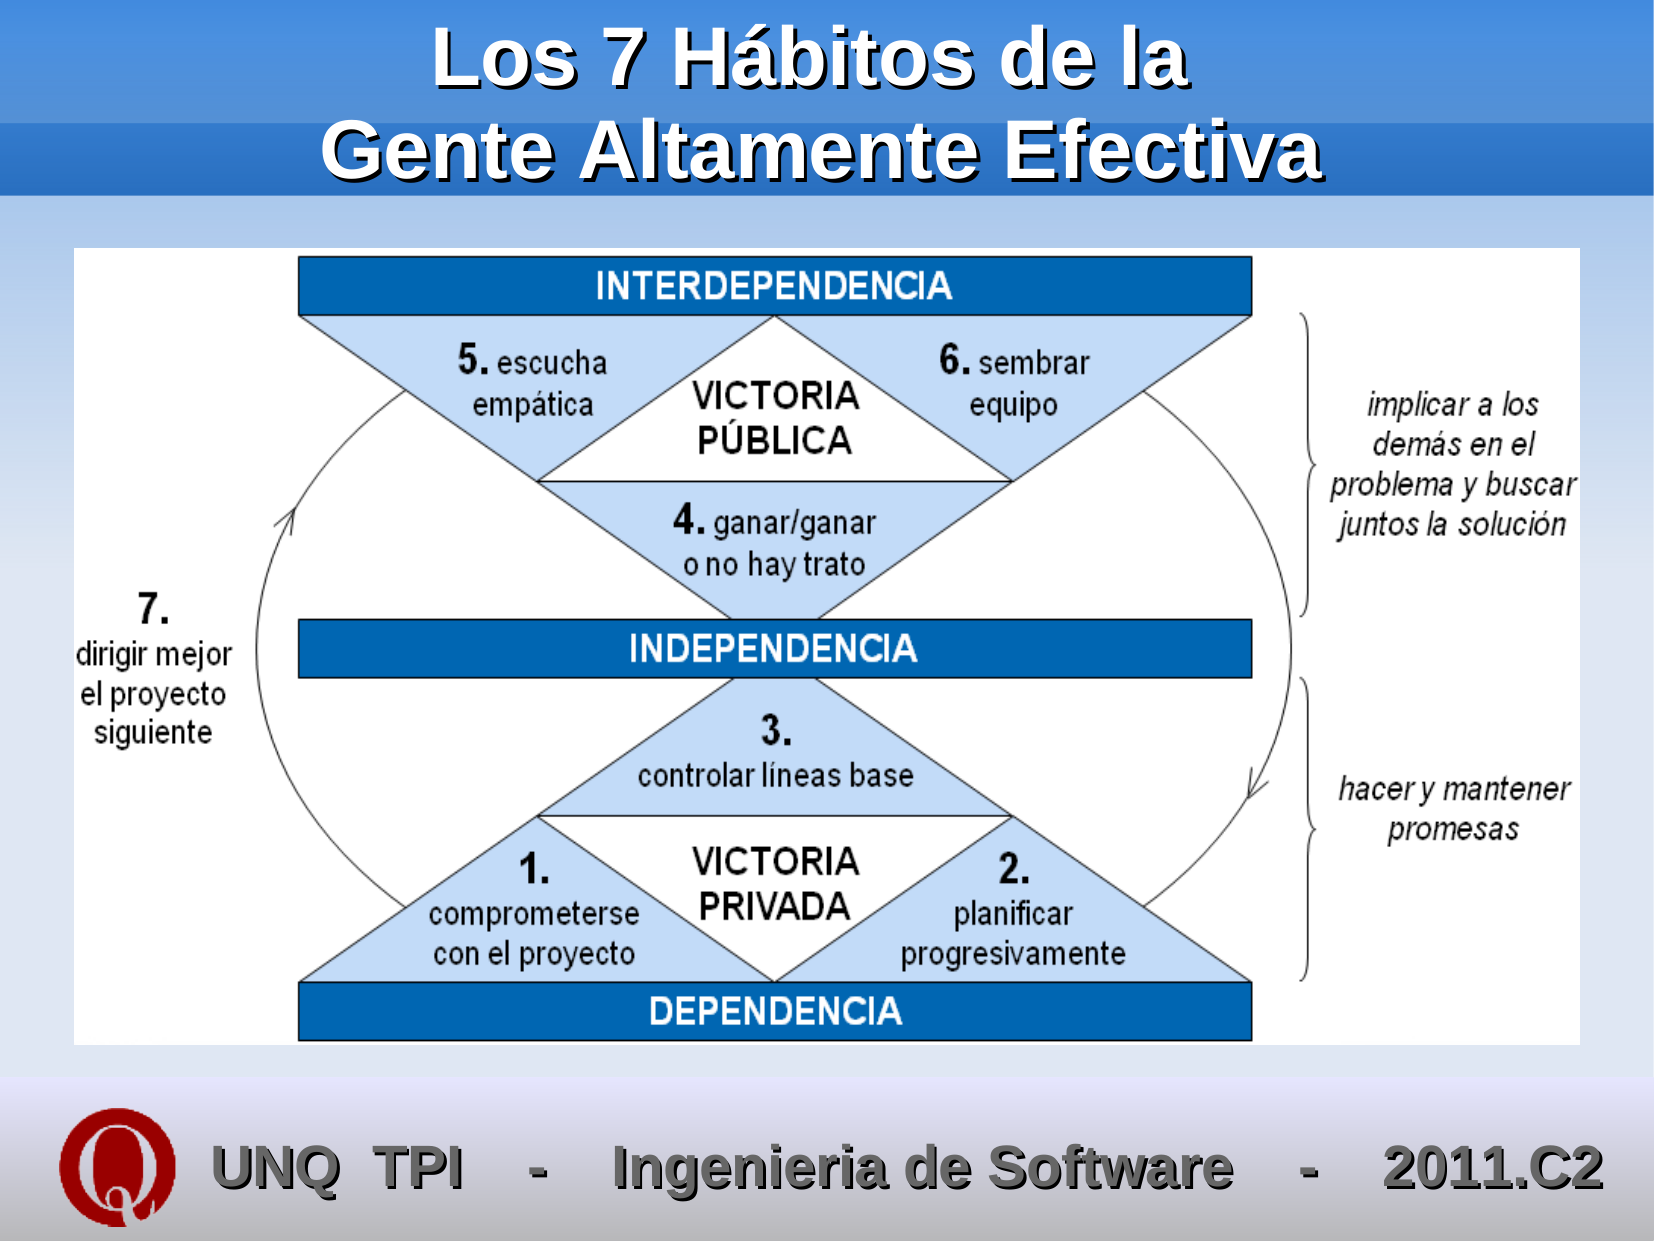

# Los 7 Hábitos de la Gente Altamente Efectiva
UNQ TPI - Ingenieria de Software - 2011.C2